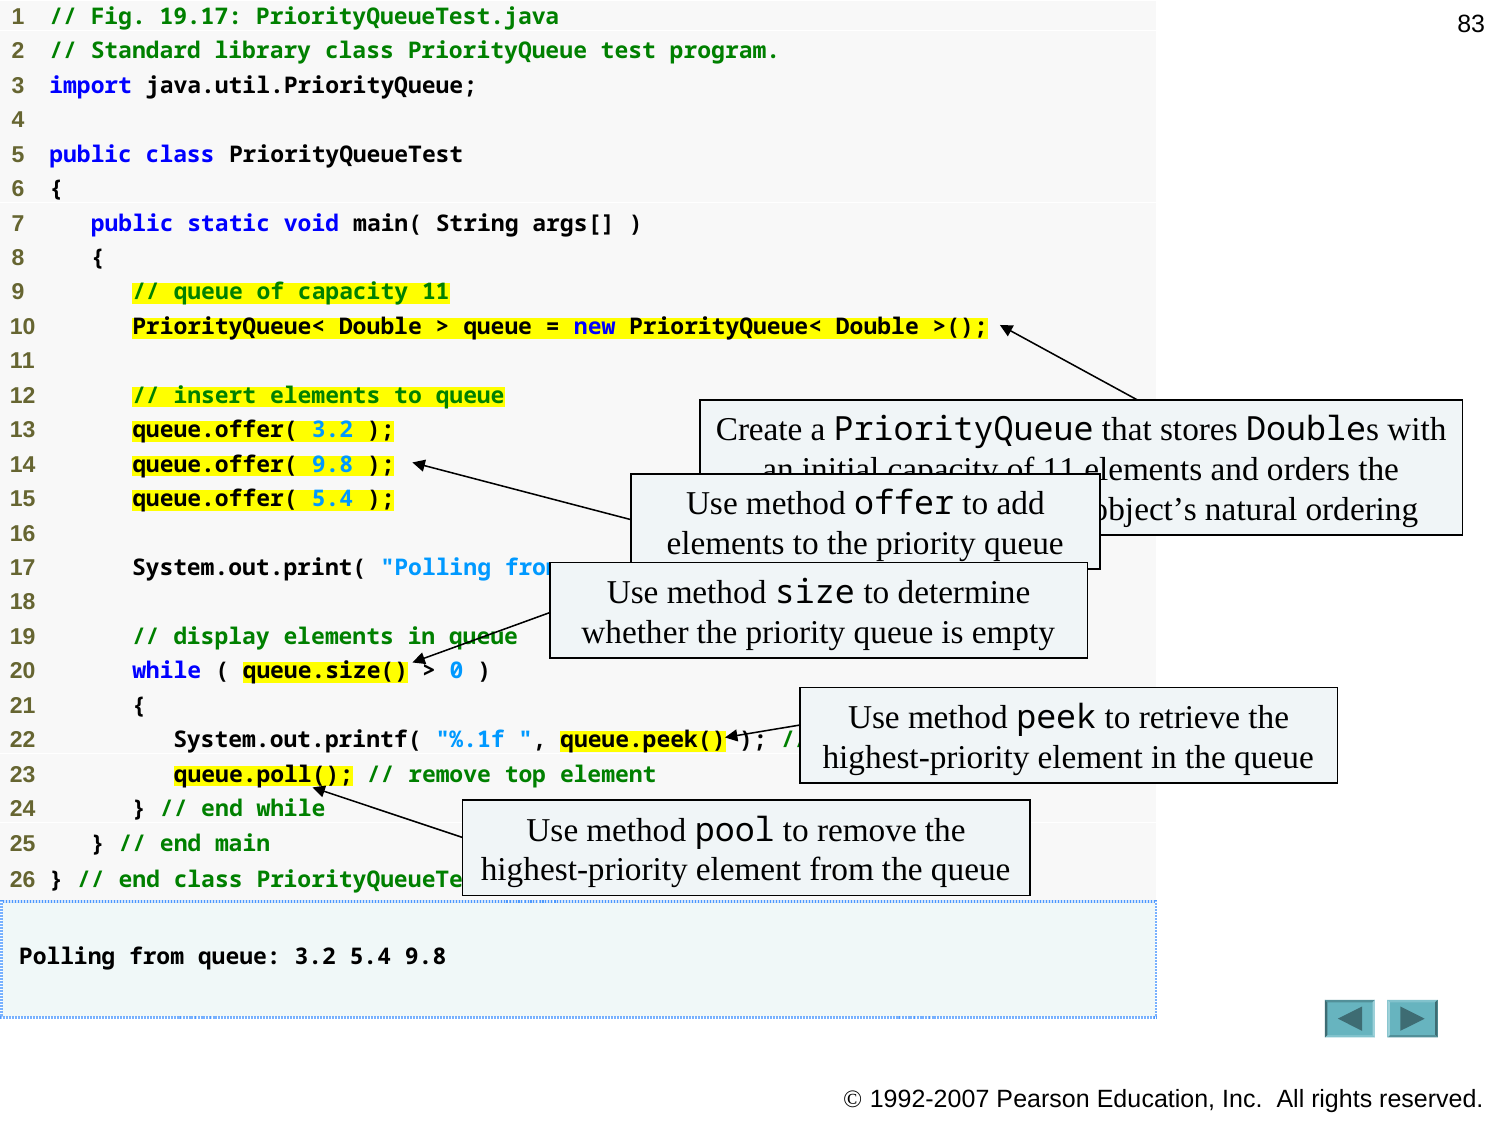

#
Create a PriorityQueue that stores Doubles with an initial capacity of 11 elements and orders the elements according to the object’s natural ordering
Use method offer to add elements to the priority queue
Use method size to determine whether the priority queue is empty
Use method peek to retrieve the highest-priority element in the queue
Use method pool to remove the highest-priority element from the queue